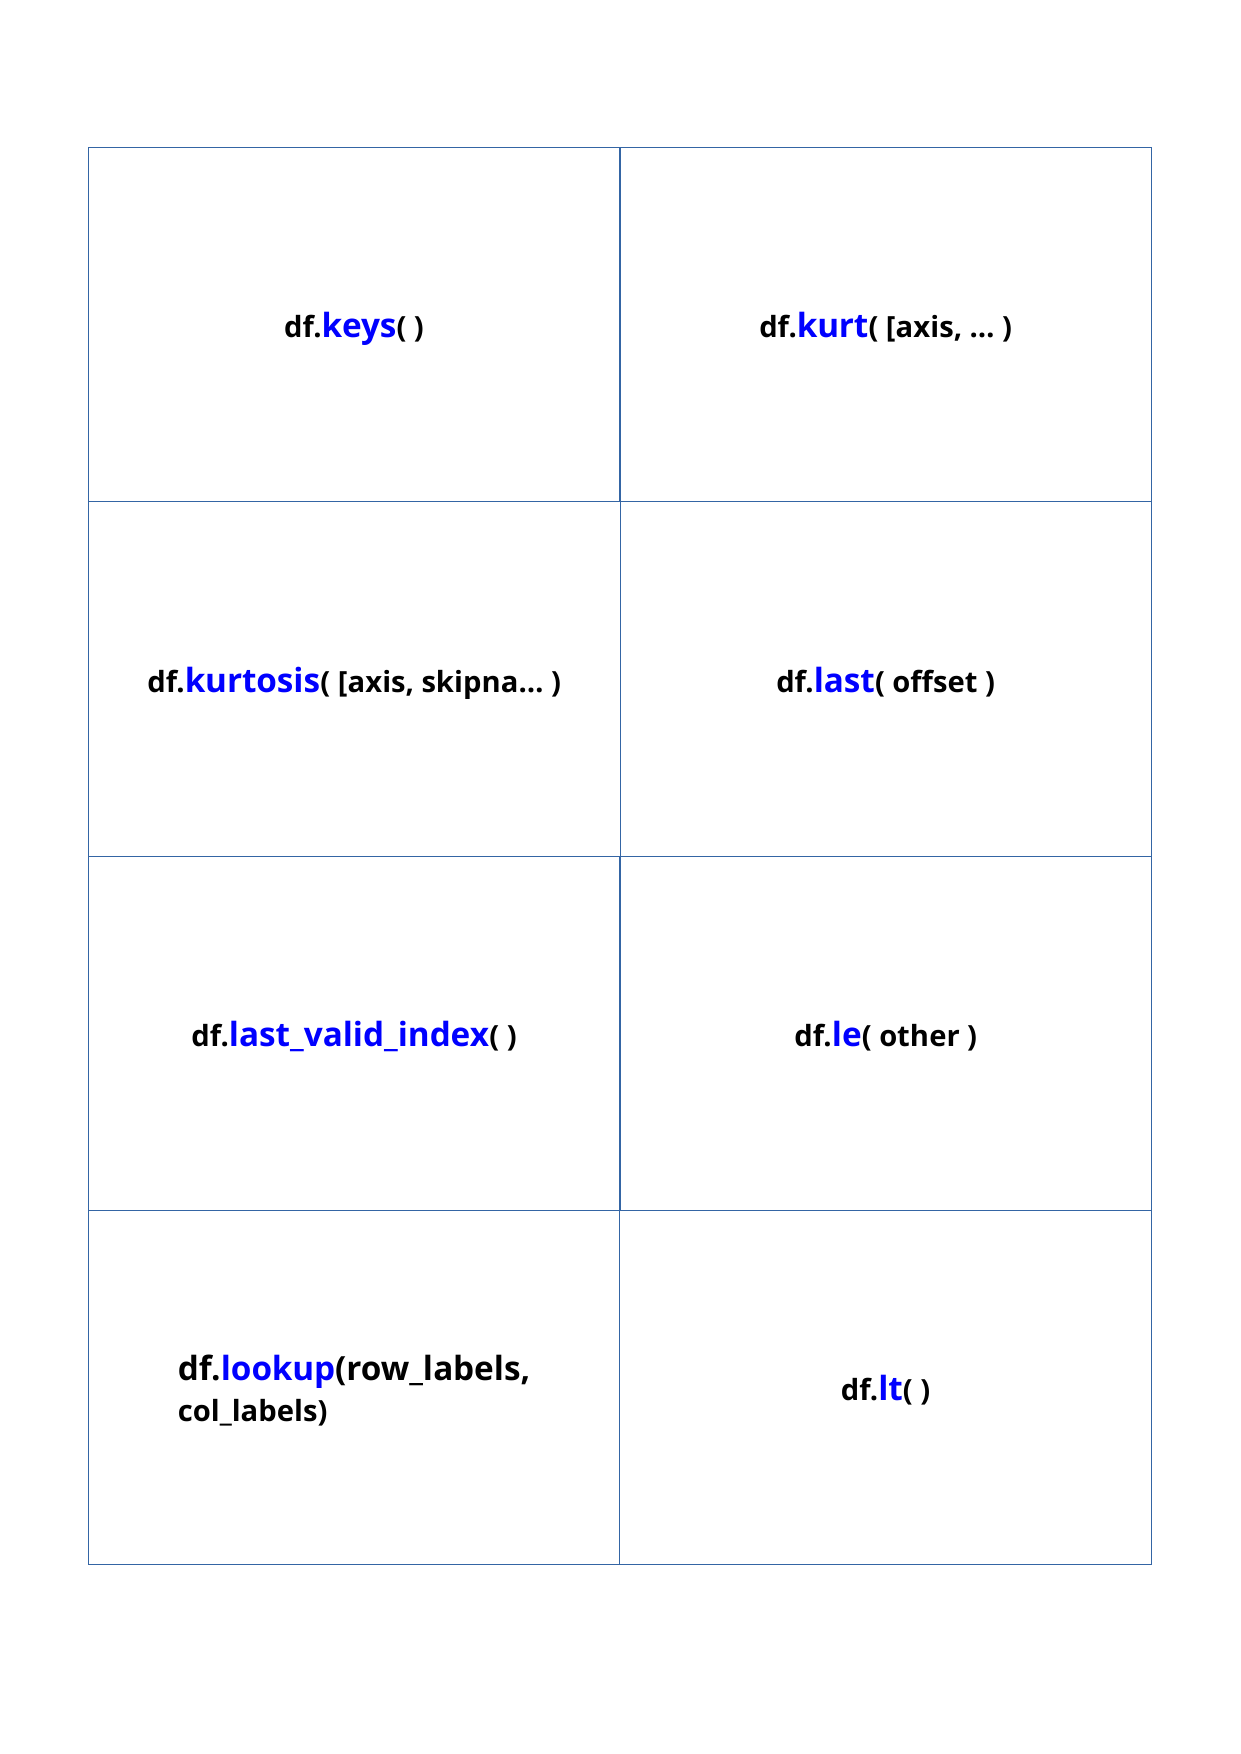

df.keys( )
df.kurt( [axis, … )
df.kurtosis( [axis, skipna… )
df.last( offset )
df.last_valid_index( )
df.le( other )
df.lookup(row_labels,
col_labels)
df.lt( )